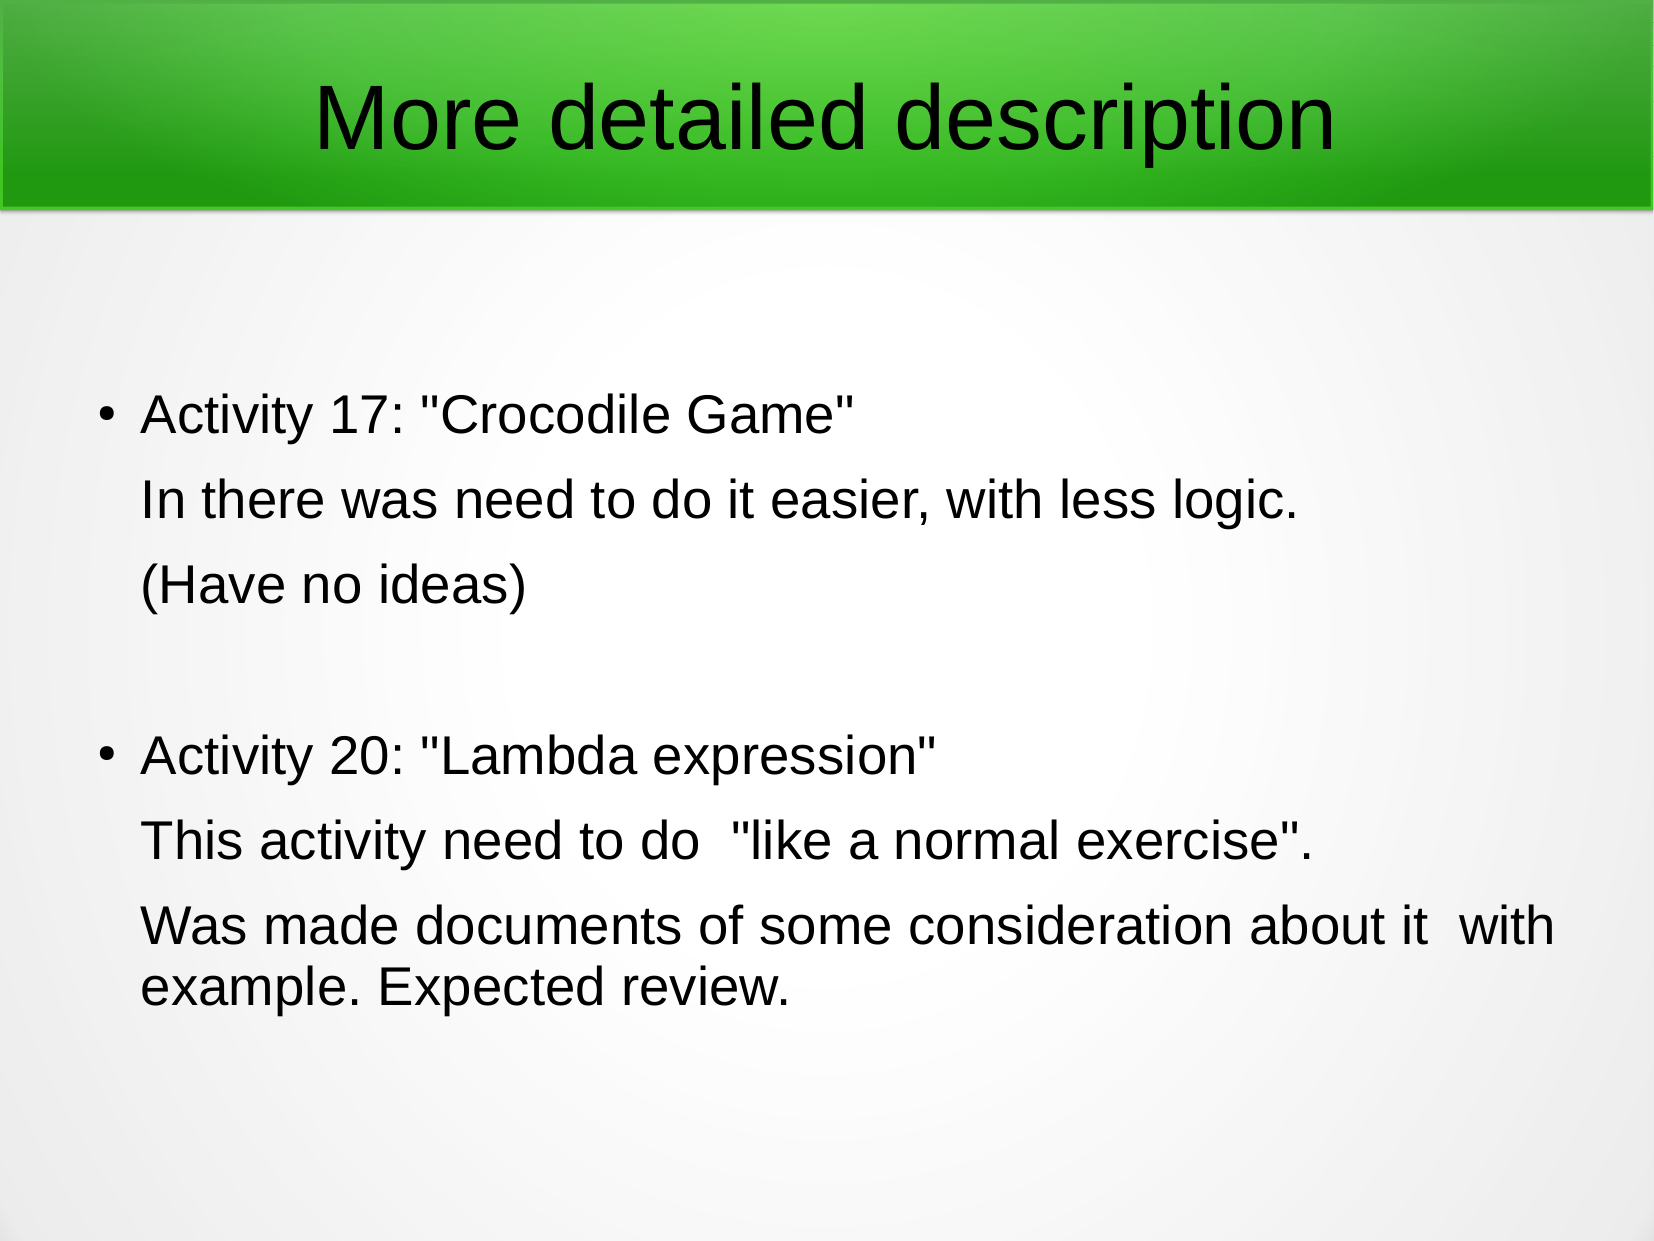

# More detailed description
Activity 17: "Crocodile Game"
In there was need to do it easier, with less logic.
(Have no ideas)
Activity 20: "Lambda expression"
This activity need to do "like a normal exercise".
Was made documents of some consideration about it with example. Expected review.